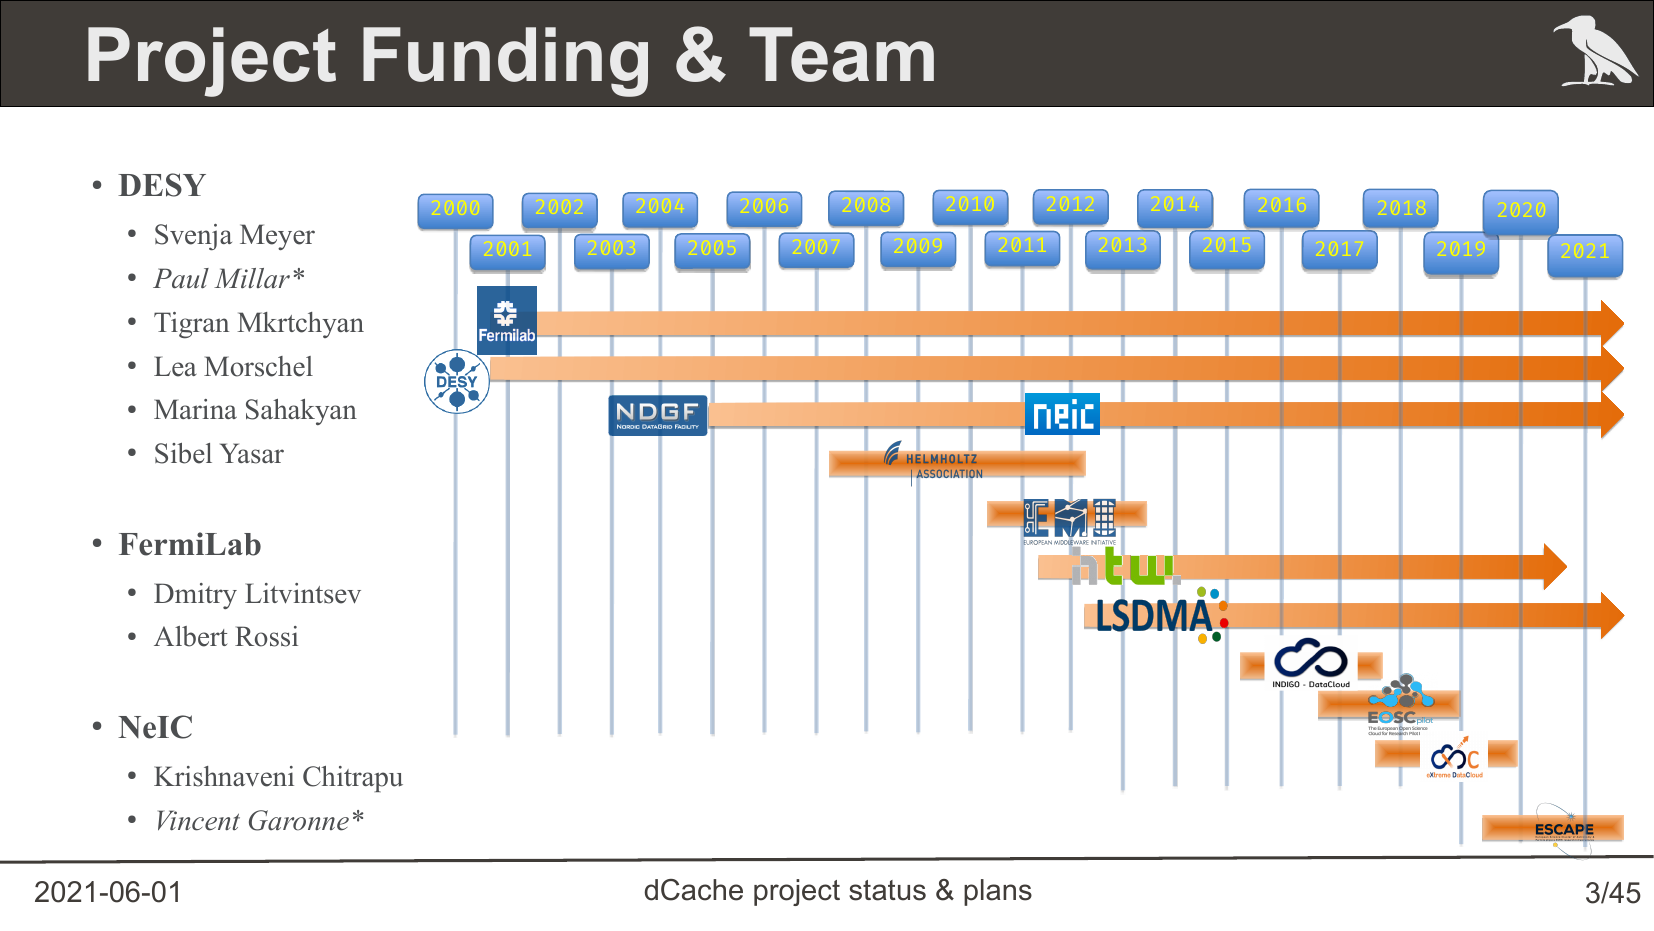

# Project Funding & Team
DESY
Svenja Meyer
Paul Millar*
Tigran Mkrtchyan
Lea Morschel
Marina Sahakyan
Sibel Yasar
FermiLab
Dmitry Litvintsev
Albert Rossi
NeIC
Krishnaveni Chitrapu
Vincent Garonne*
2012
2014
2010
2008
2016
2006
2004
2002
2018
2000
2020
2013
2015
2011
2009
2007
2005
2003
2017
2019
2001
2021
dCache project status & plans
2021-06-01
3